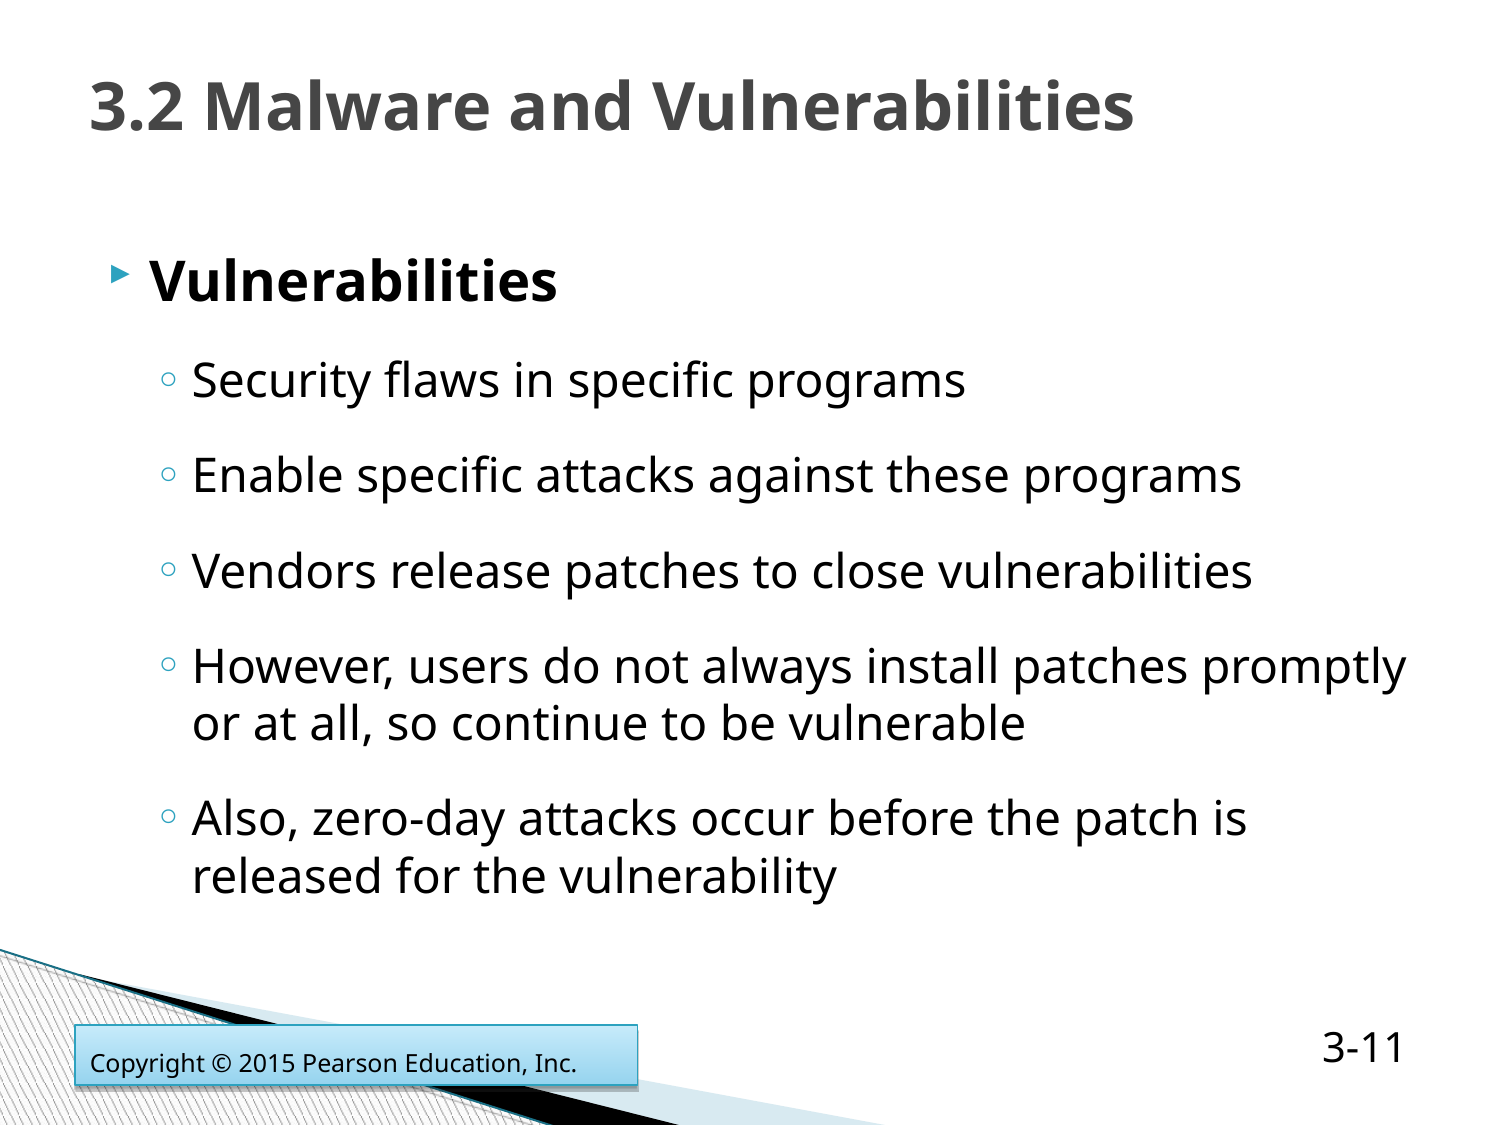

3.2 Malware and Vulnerabilities
# Vulnerabilities
Security flaws in specific programs
Enable specific attacks against these programs
Vendors release patches to close vulnerabilities
However, users do not always install patches promptly or at all, so continue to be vulnerable
Also, zero-day attacks occur before the patch is released for the vulnerability
Copyright © 2015 Pearson Education, Inc.